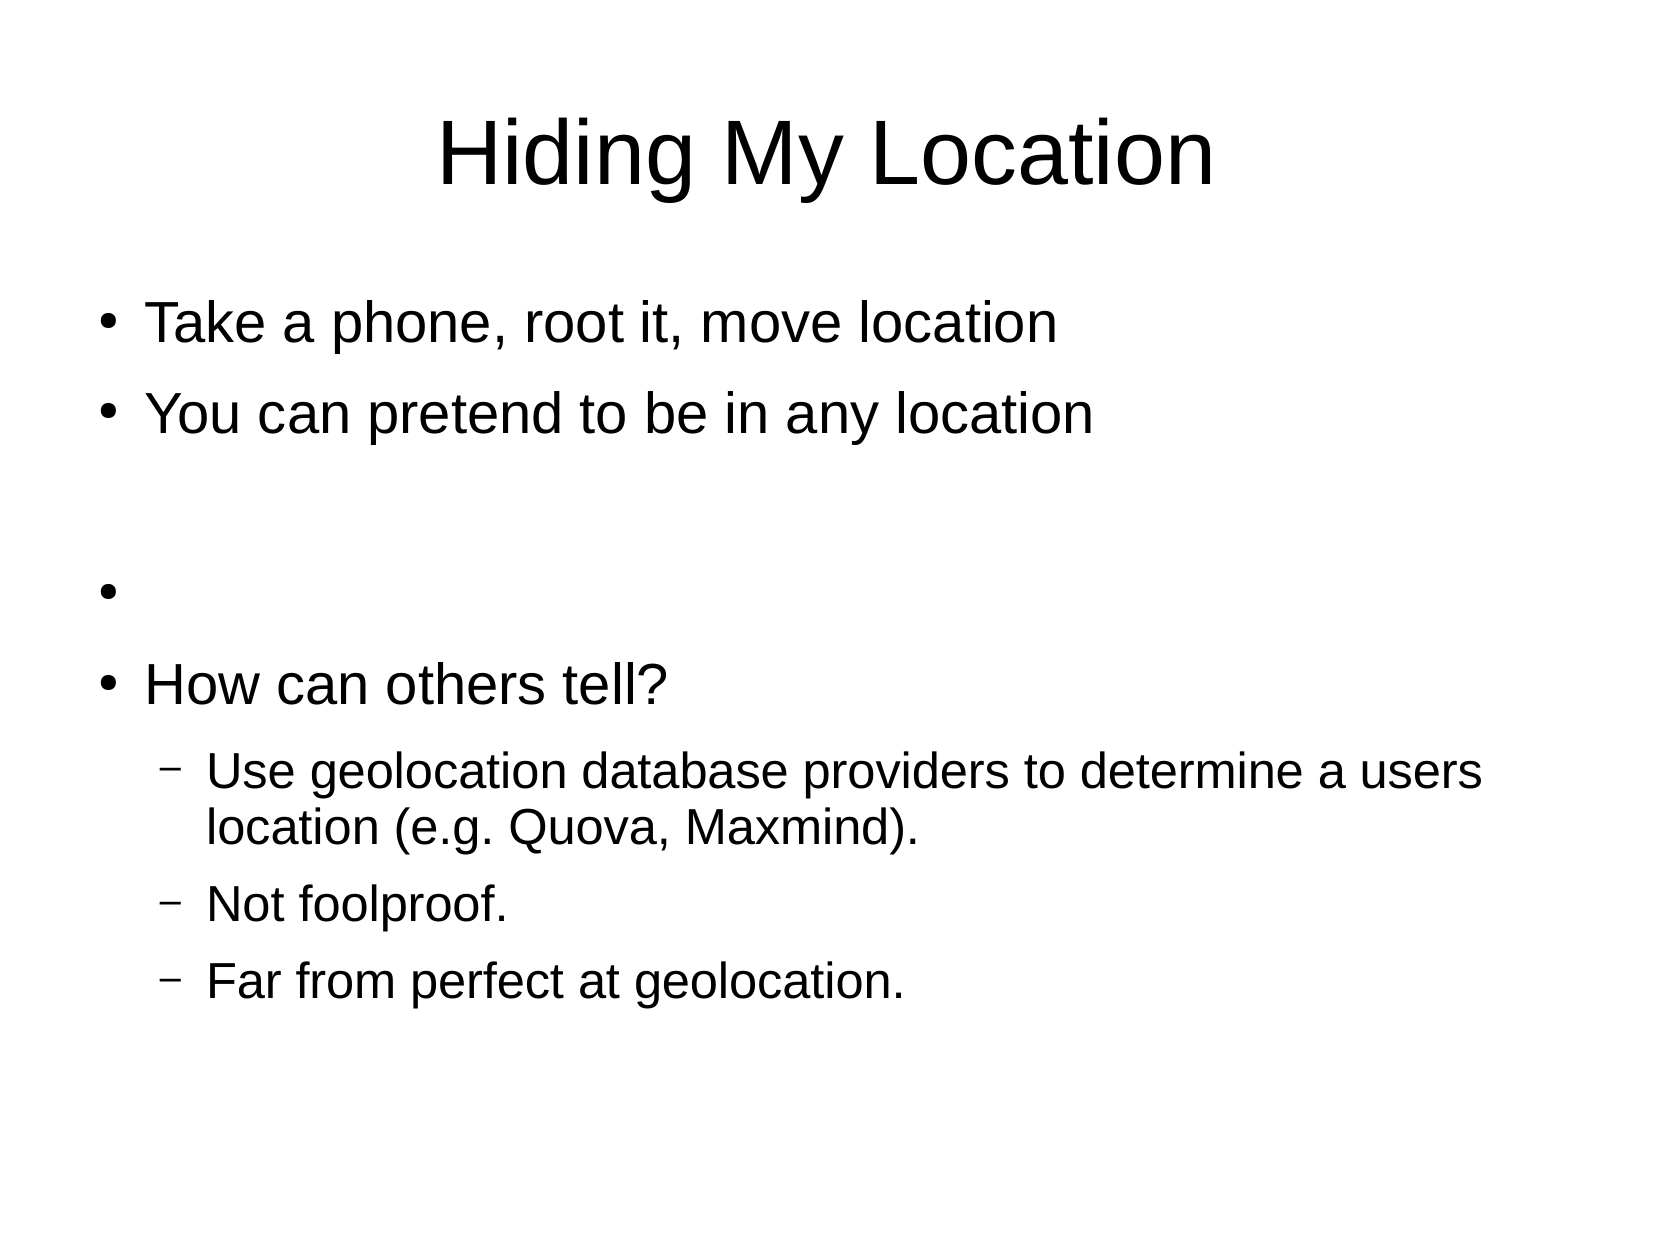

# Hiding My Location
Take a phone, root it, move location
You can pretend to be in any location
How can others tell?
Use geolocation database providers to determine a users location (e.g. Quova, Maxmind).
Not foolproof.
Far from perfect at geolocation.